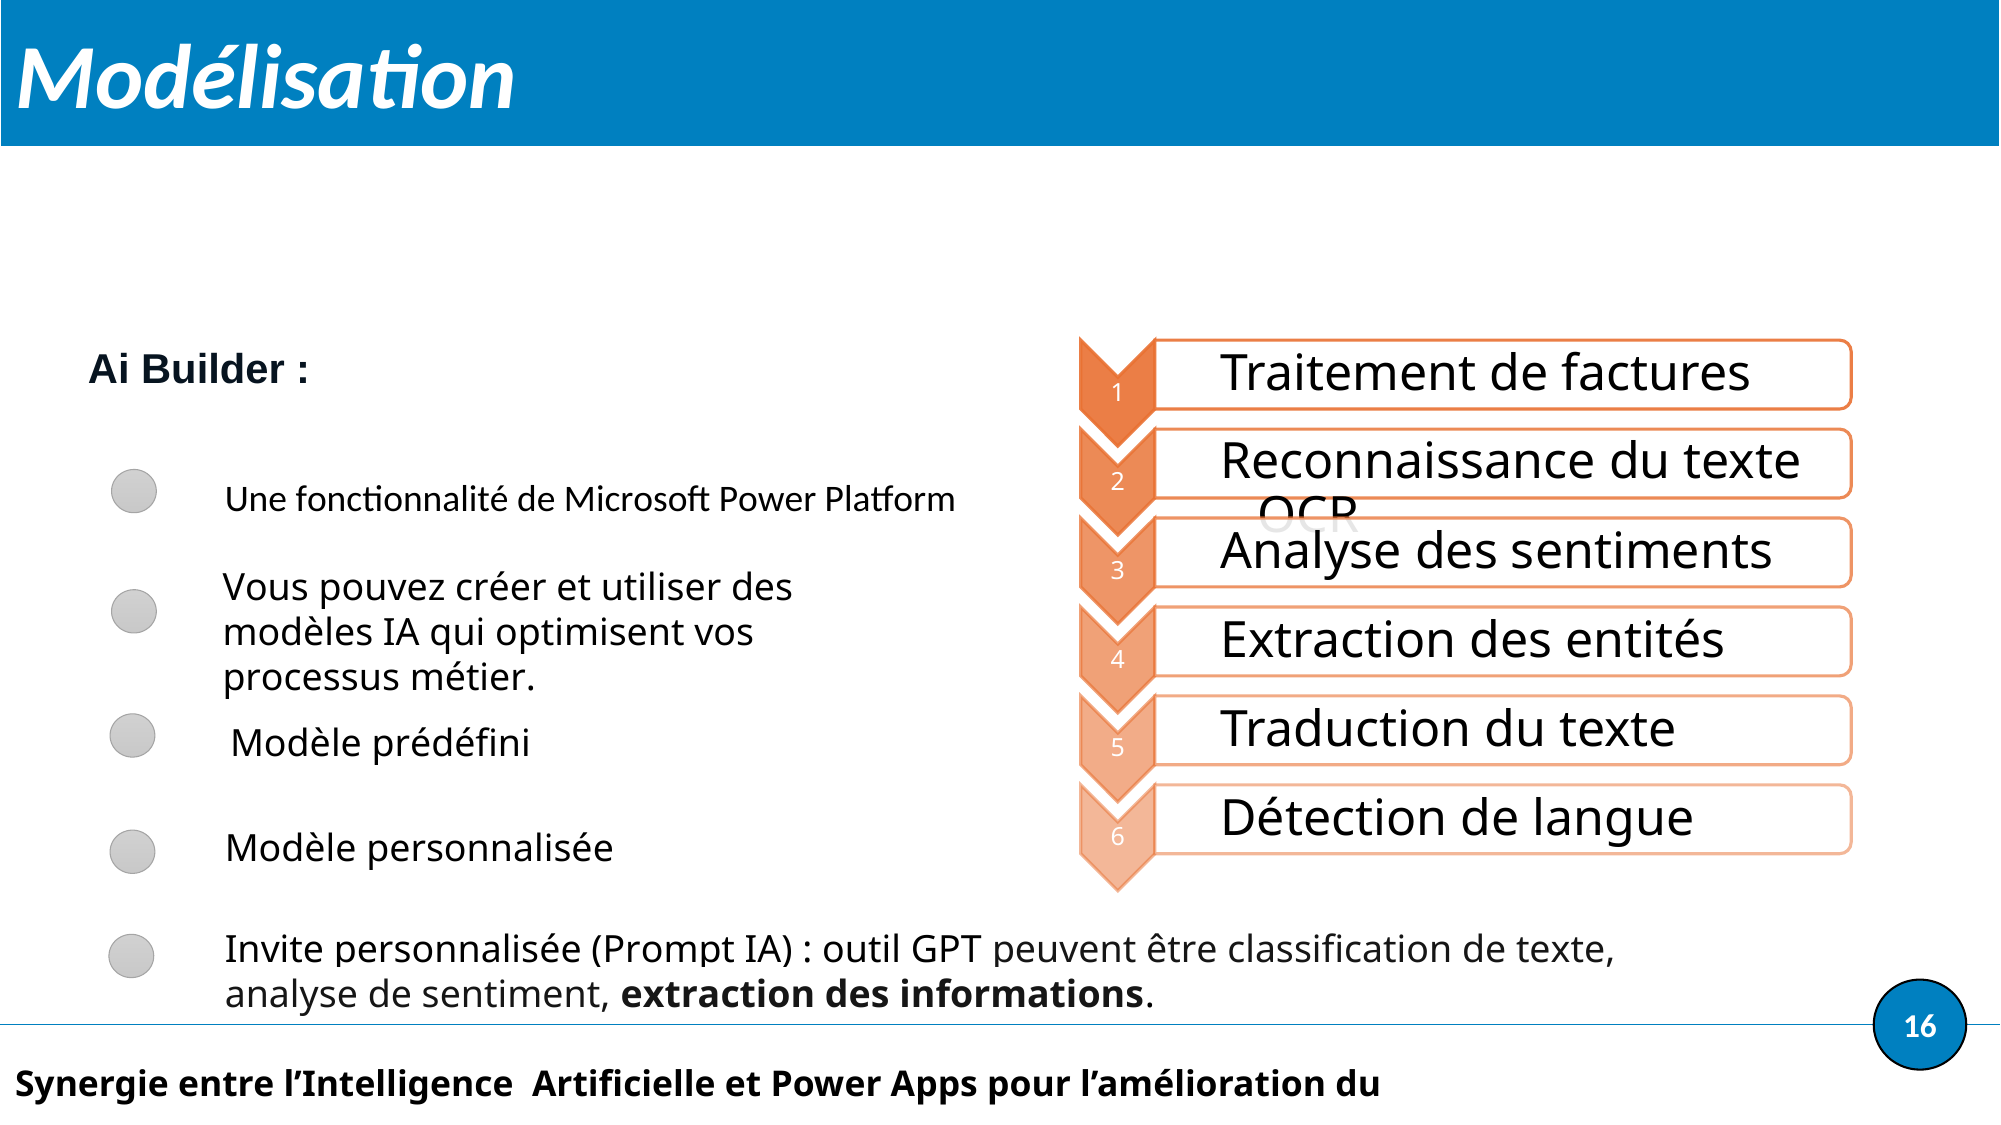

Modélisation
Ai Builder :
1
Traitement de factures
2
Reconnaissance du texte OCR
3
Analyse des sentiments
4
Extraction des entités
5
Traduction du texte
6
Détection de langue
Une fonctionnalité de Microsoft Power Platform
Vous pouvez créer et utiliser des modèles IA qui optimisent vos processus métier.
Modèle prédéfini
Modèle personnalisée
Invite personnalisée (Prompt IA) : outil GPT peuvent être classification de texte, analyse de sentiment, extraction des informations.
16
Synergie entre l’Intelligence Artificielle et Power Apps pour l’amélioration du processus de recrutement